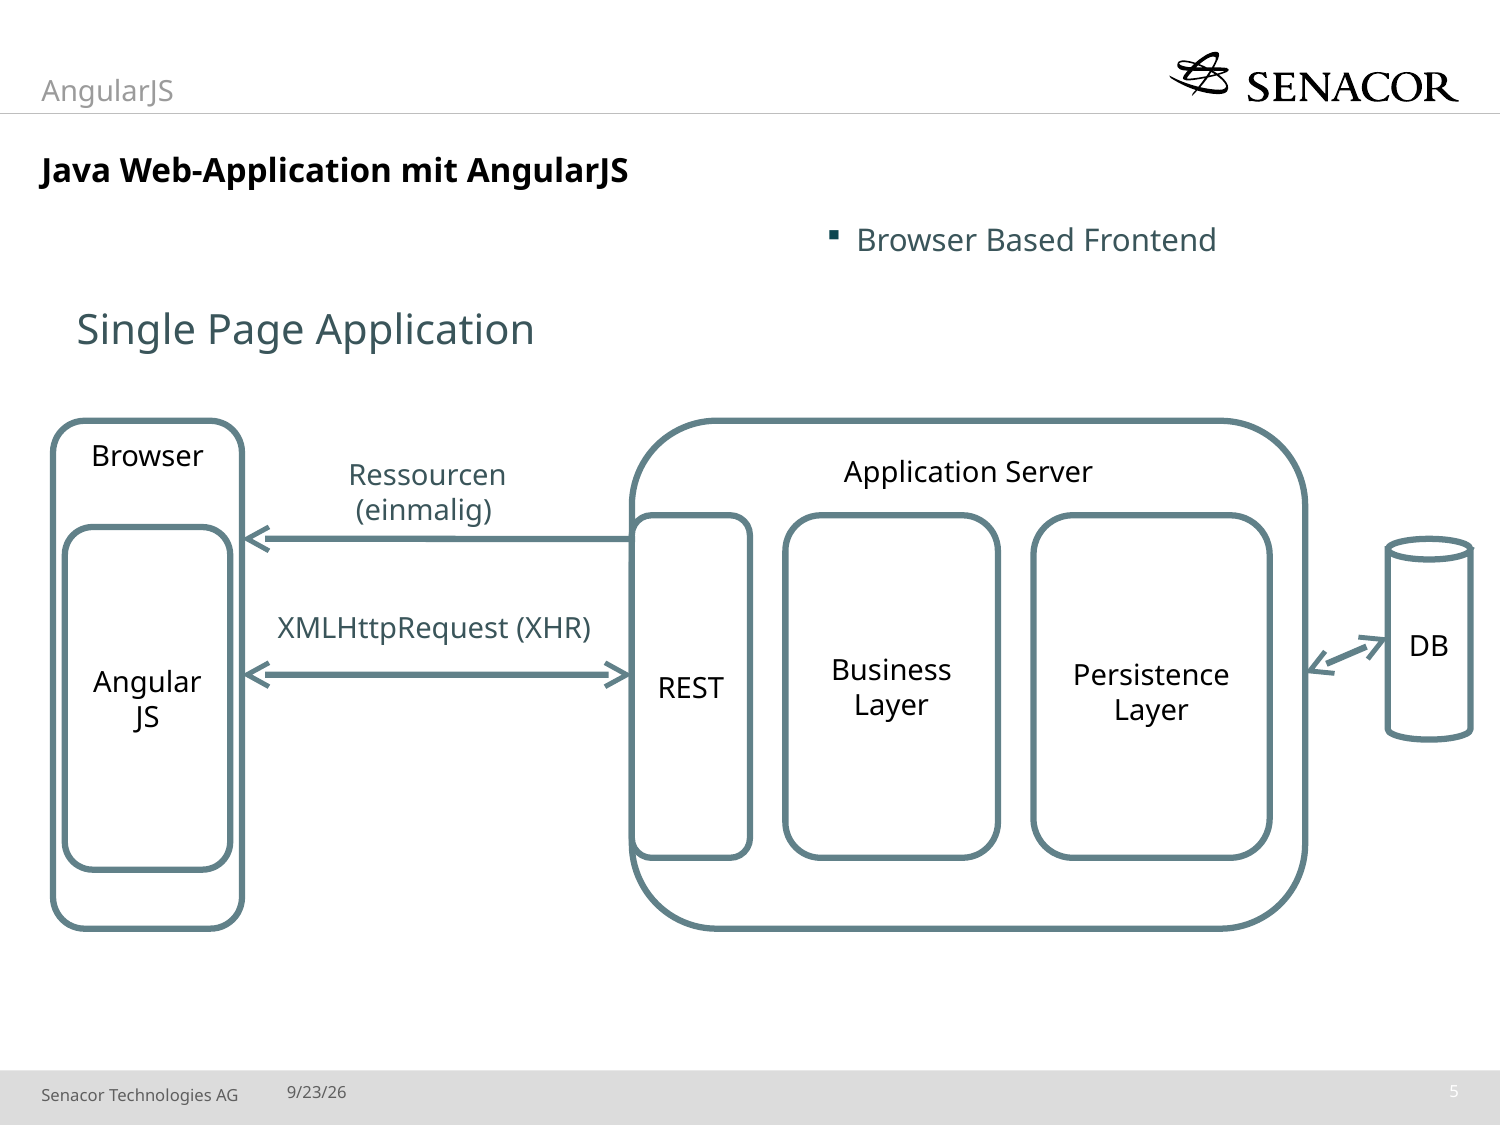

AngularJS
# Java Web-Application mit AngularJS
Browser Based Frontend
Single Page Application
Browser
Application Server
Ressourcen
 (einmalig)
REST
Business
Layer
Persistence
Layer
Angular
JS
DB
XMLHttpRequest (XHR)